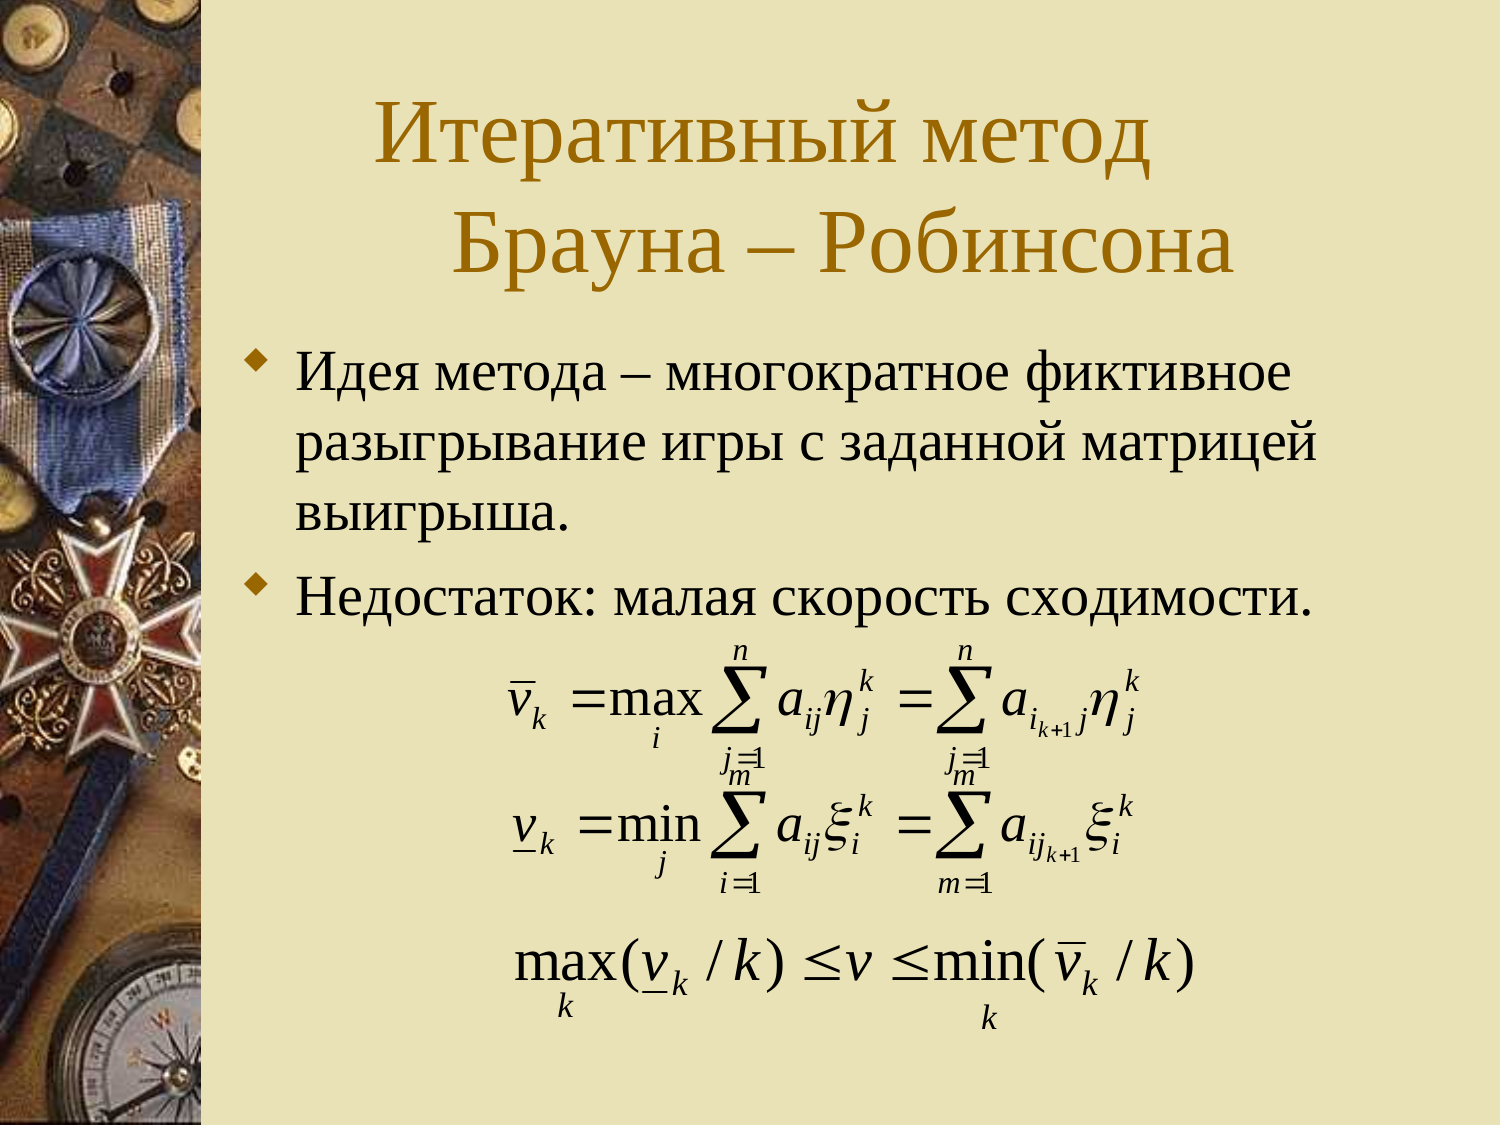

# Итеративный метод Брауна – Робинсона
Идея метода – многократное фиктивное разыгрывание игры с заданной матрицей выигрыша.
Недостаток: малая скорость сходимости.